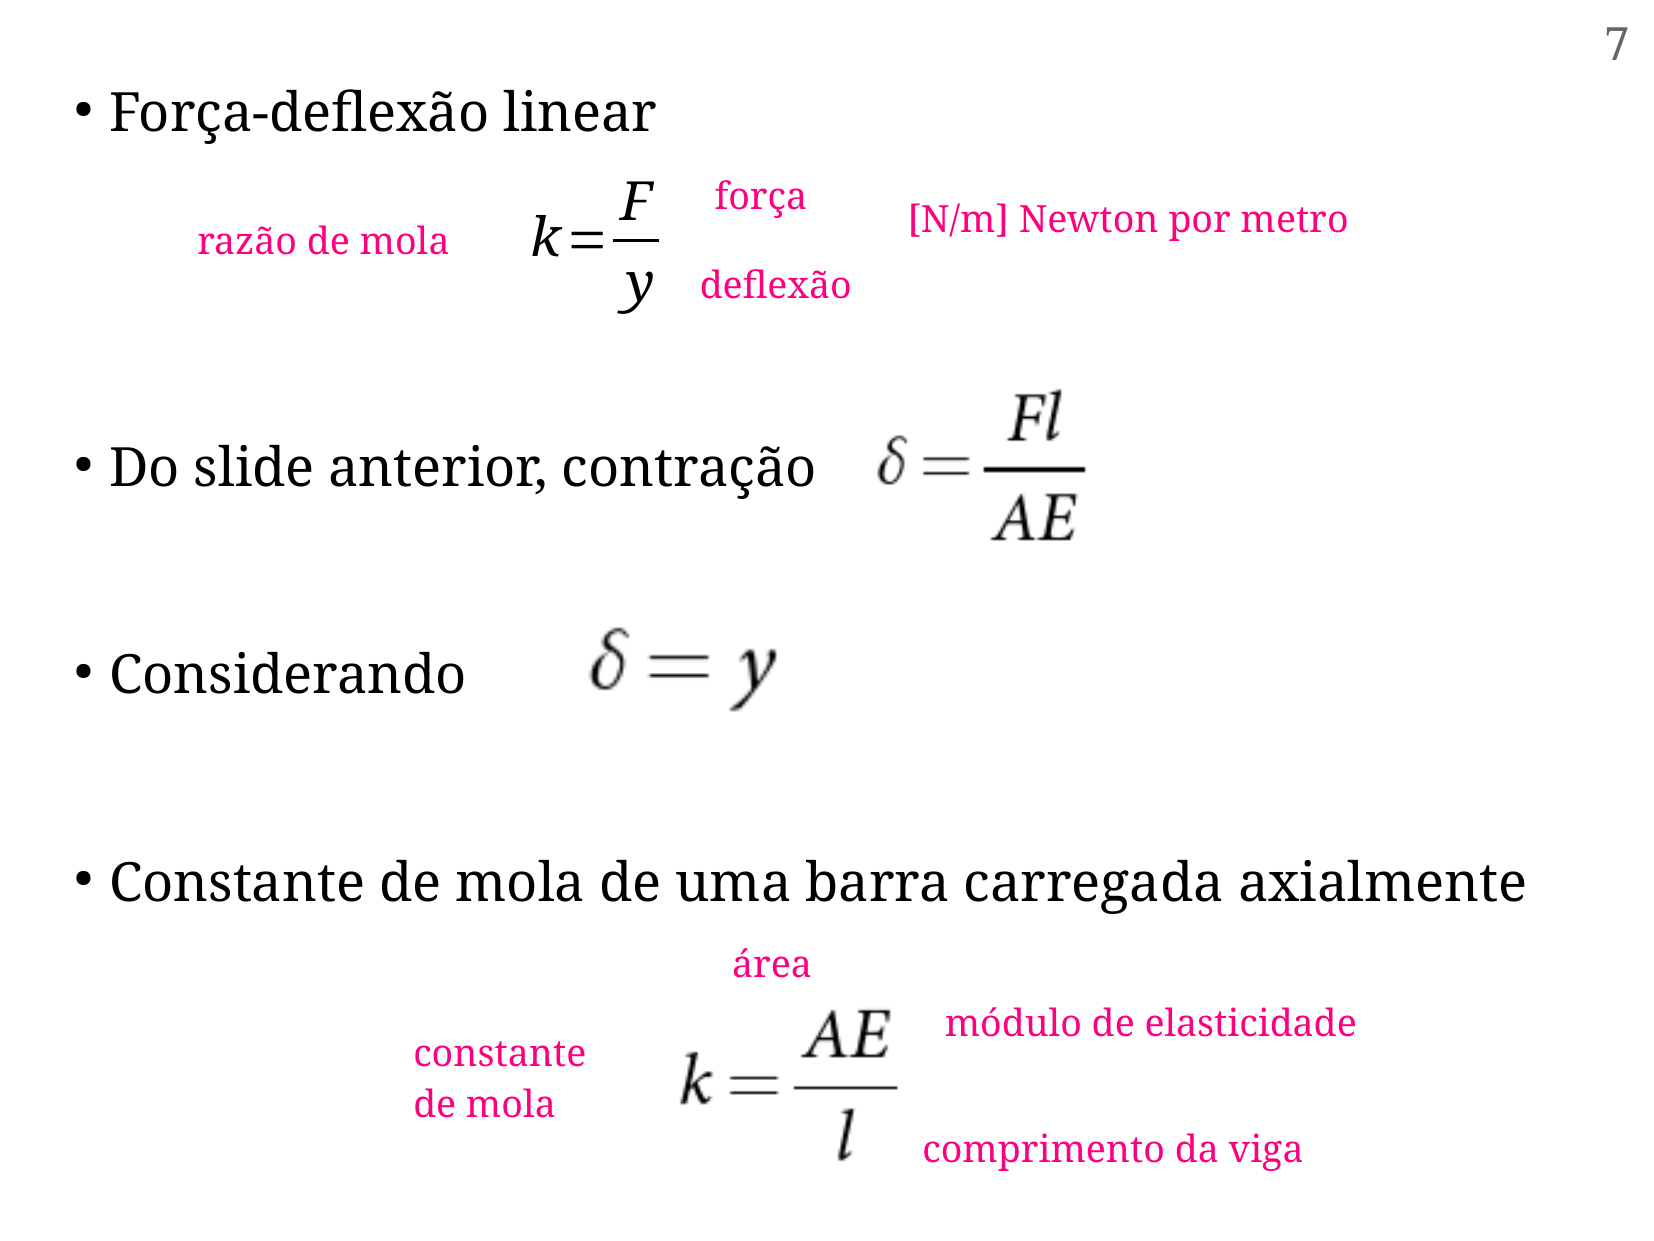

7
# Força-deflexão linear
Do slide anterior, contração
Considerando
Constante de mola de uma barra carregada axialmente
força
[N/m] Newton por metro
razão de mola
deflexão
área
módulo de elasticidade
constante de mola
comprimento da viga